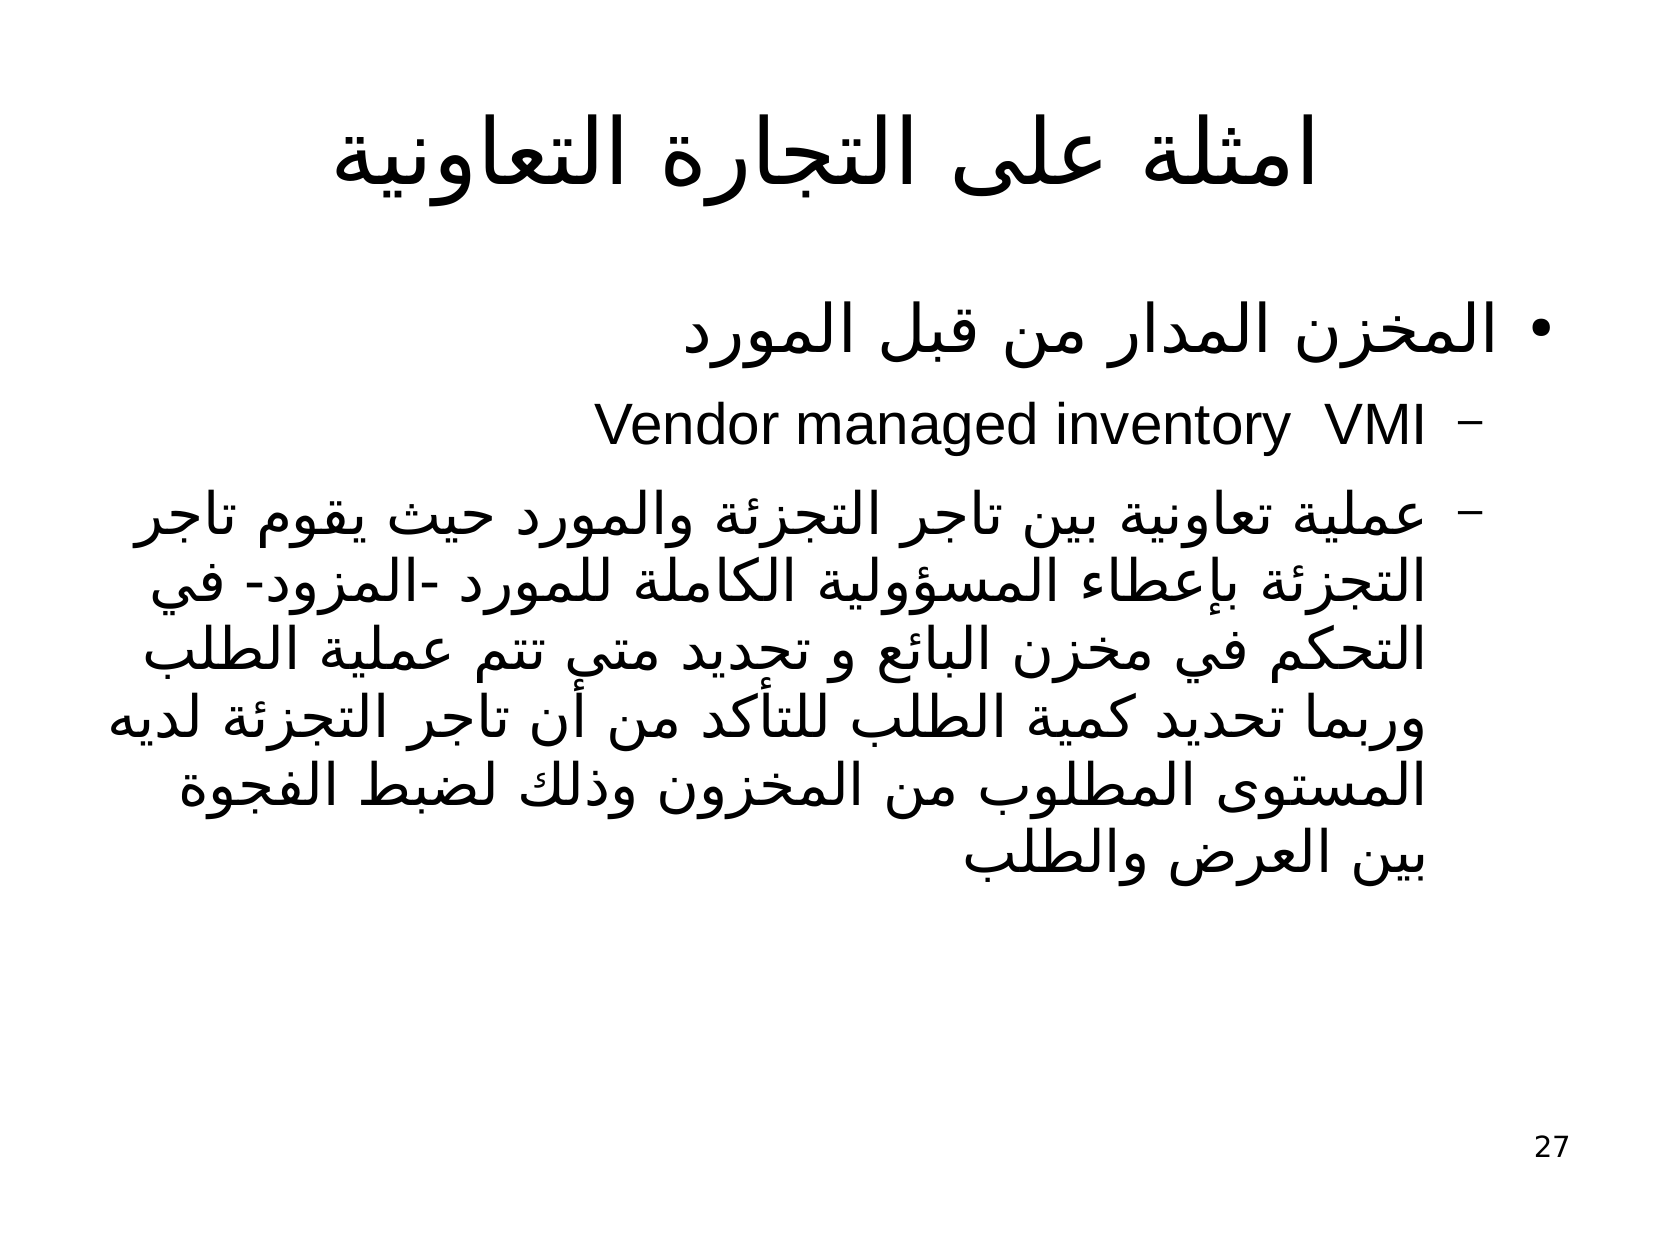

# امثلة على التجارة التعاونية
المخزن المدار من قبل المورد
Vendor managed inventory VMI
عملية تعاونية بين تاجر التجزئة والمورد حيث يقوم تاجر التجزئة بإعطاء المسؤولية الكاملة للمورد -المزود- في التحكم في مخزن البائع و تحديد متى تتم عملية الطلب وربما تحديد كمية الطلب للتأكد من أن تاجر التجزئة لديه المستوى المطلوب من المخزون وذلك لضبط الفجوة بين العرض والطلب
27